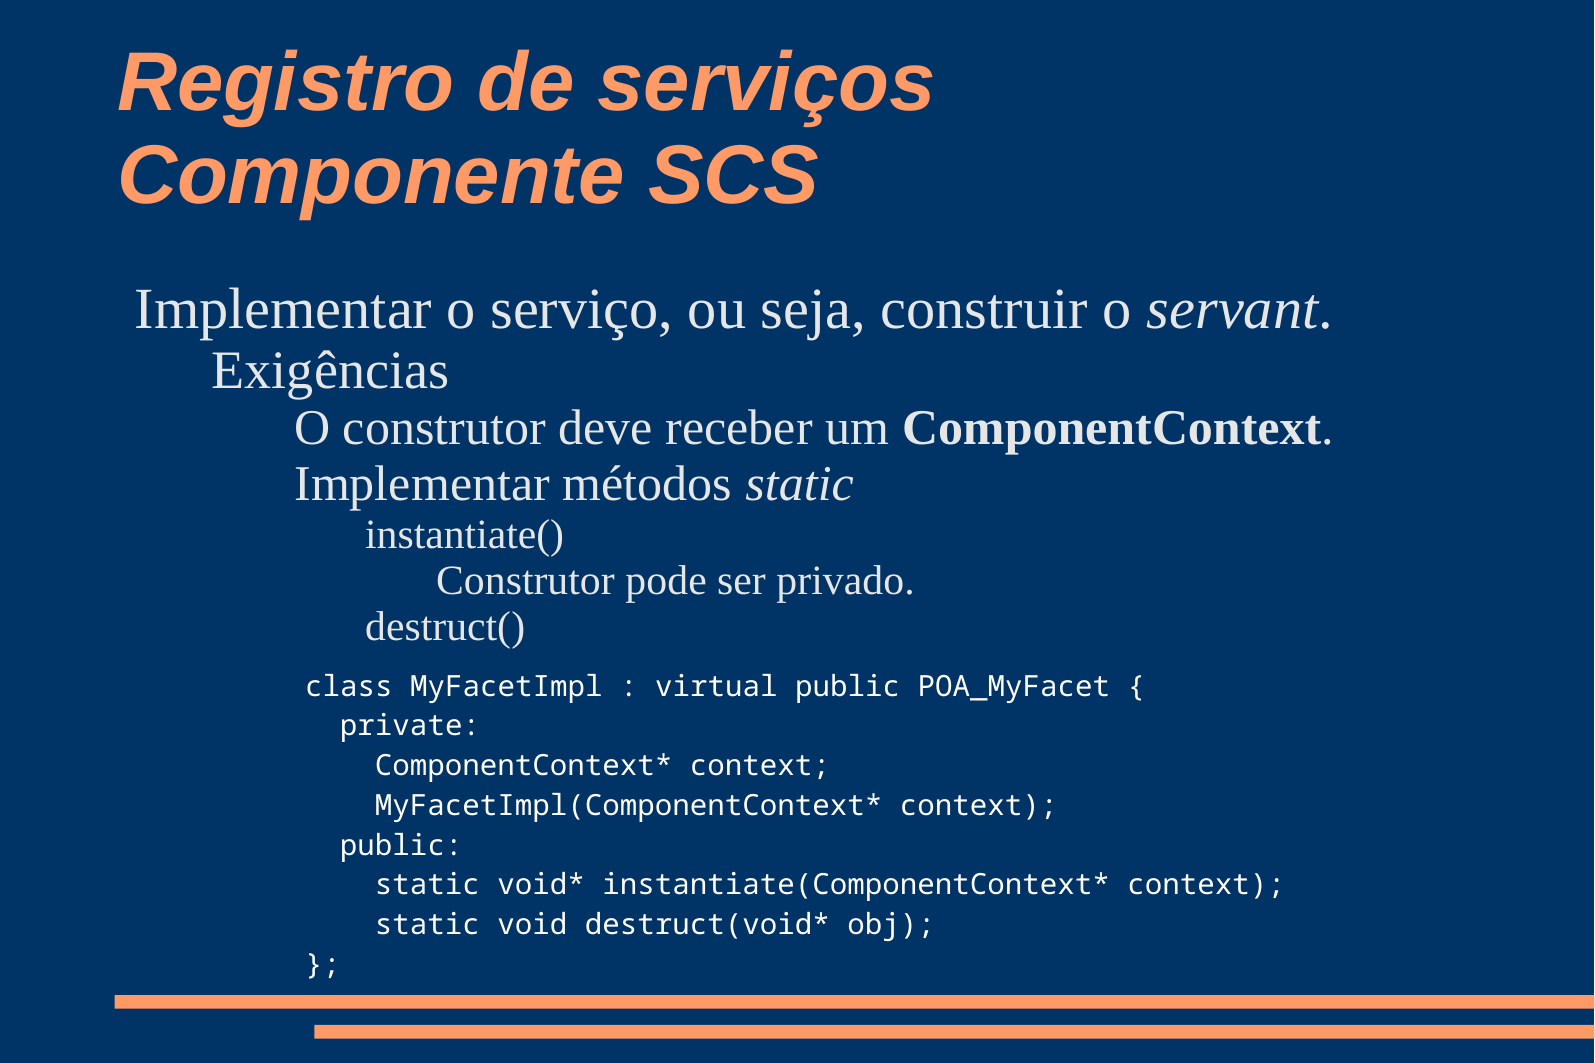

# Registro de serviços Componente SCS
Implementar o serviço, ou seja, construir o servant.
Exigências
O construtor deve receber um ComponentContext.
Implementar métodos static
instantiate()
Construtor pode ser privado.
destruct()
class MyFacetImpl : virtual public POA_MyFacet {
 private:
 ComponentContext* context;
 MyFacetImpl(ComponentContext* context);
 public:
 static void* instantiate(ComponentContext* context);
 static void destruct(void* obj);
};